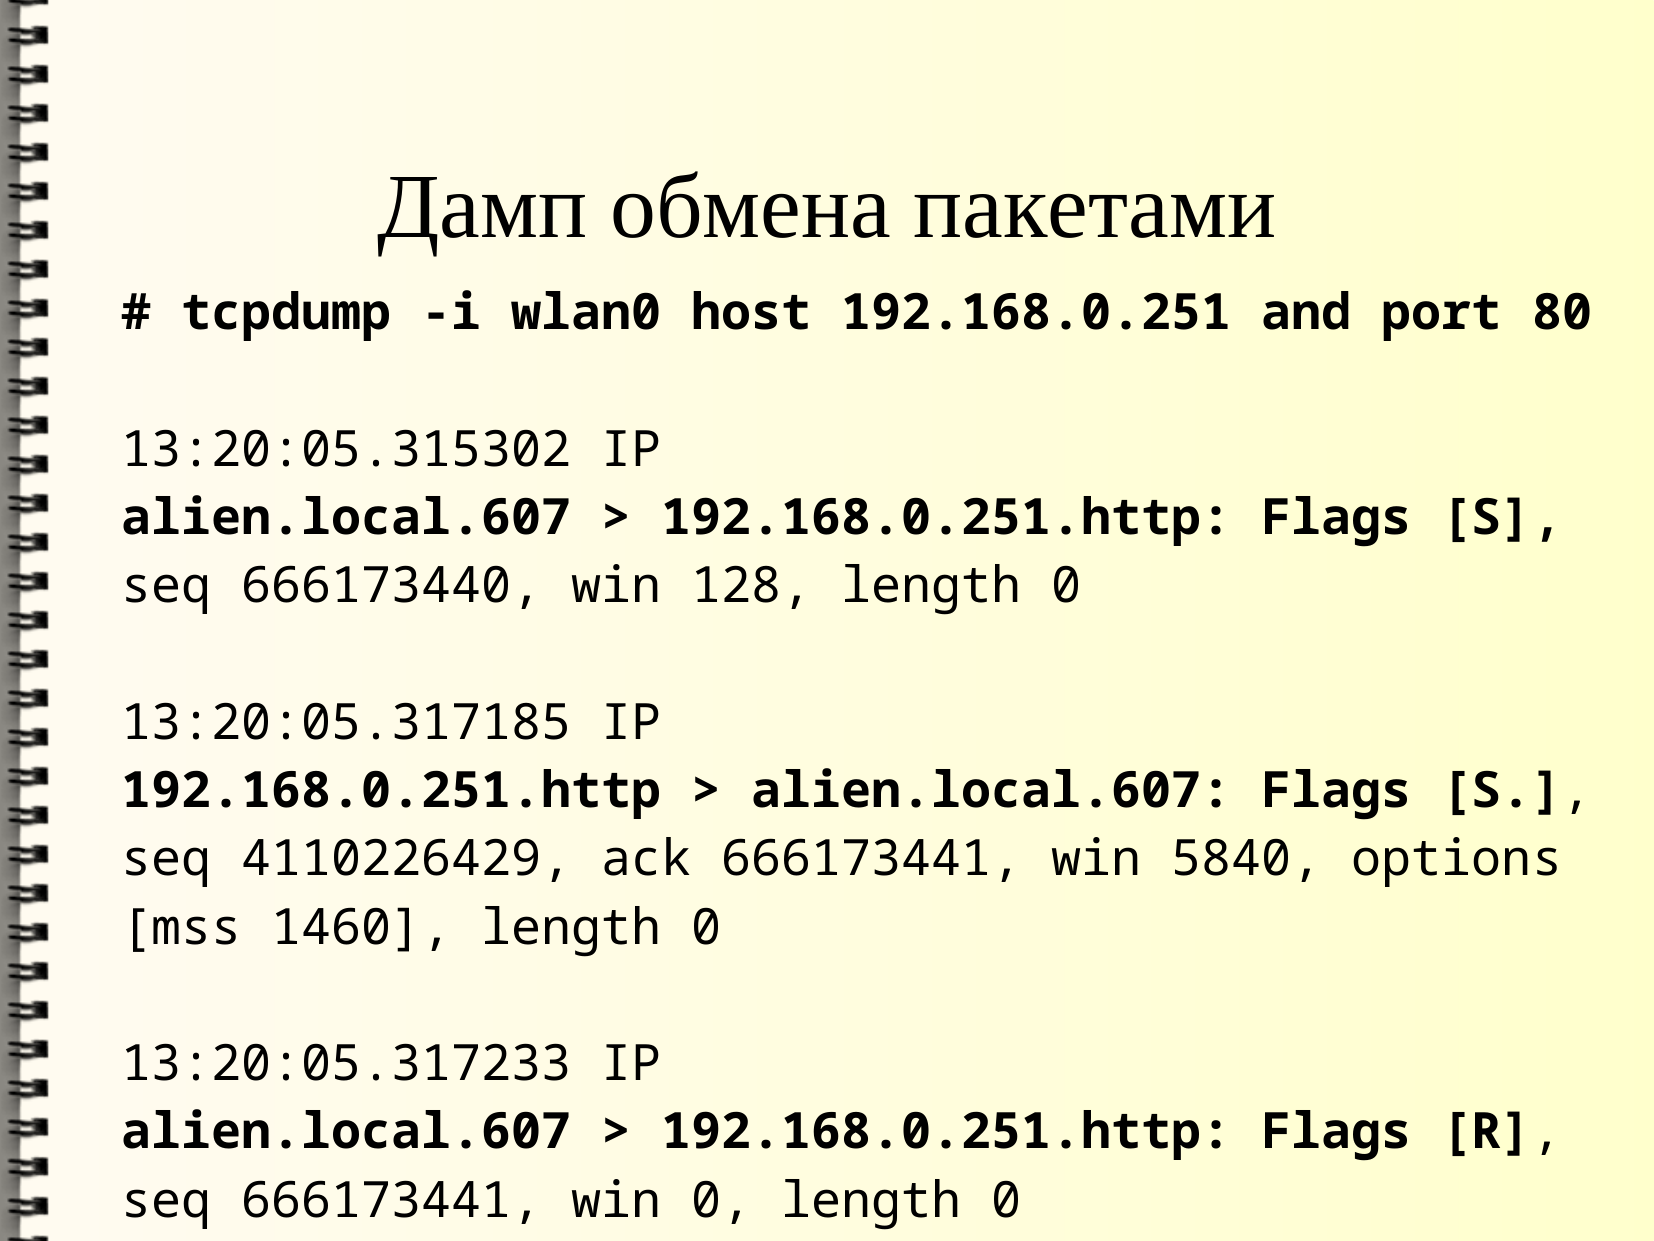

Дамп обмена пакетами
# # tcpdump -i wlan0 host 192.168.0.251 and port 80
13:20:05.315302 IP
alien.local.607 > 192.168.0.251.http: Flags [S],
seq 666173440, win 128, length 0
13:20:05.317185 IP
192.168.0.251.http > alien.local.607: Flags [S.], seq 4110226429, ack 666173441, win 5840, options [mss 1460], length 0
13:20:05.317233 IP
alien.local.607 > 192.168.0.251.http: Flags [R], seq 666173441, win 0, length 0